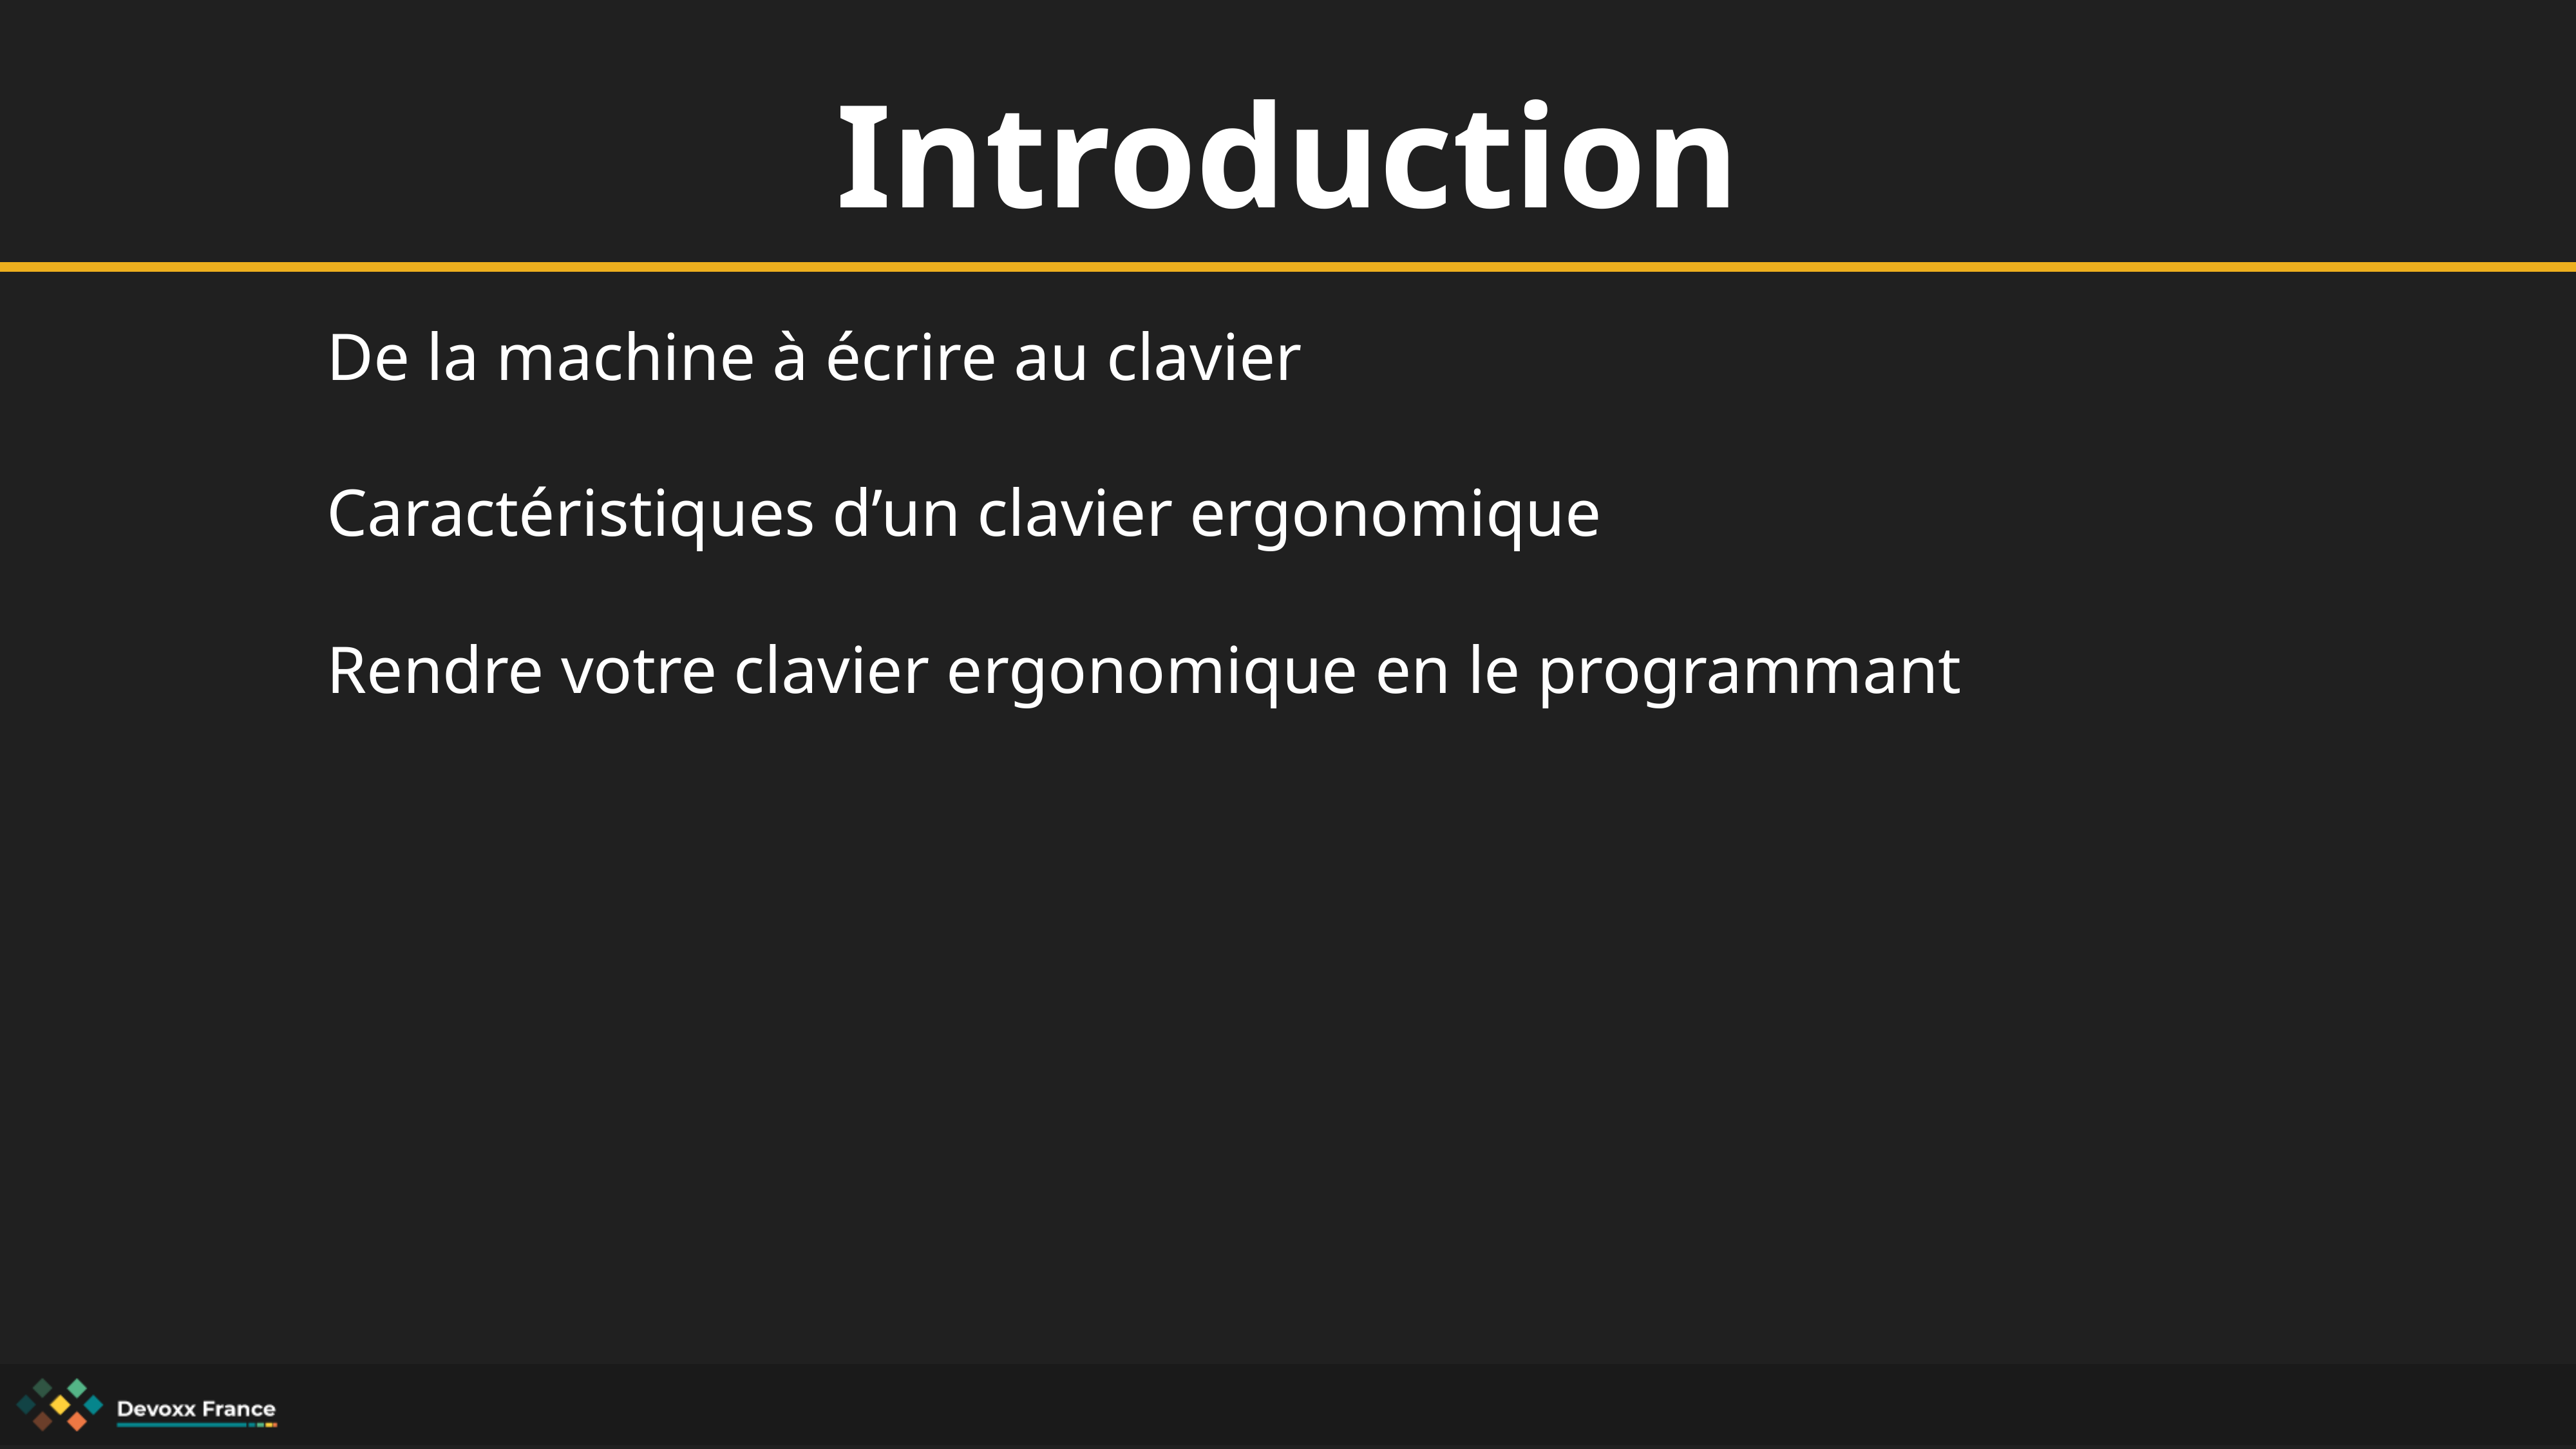

Introduction
De la machine à écrire au clavier
Caractéristiques d’un clavier ergonomique
Rendre votre clavier ergonomique en le programmant